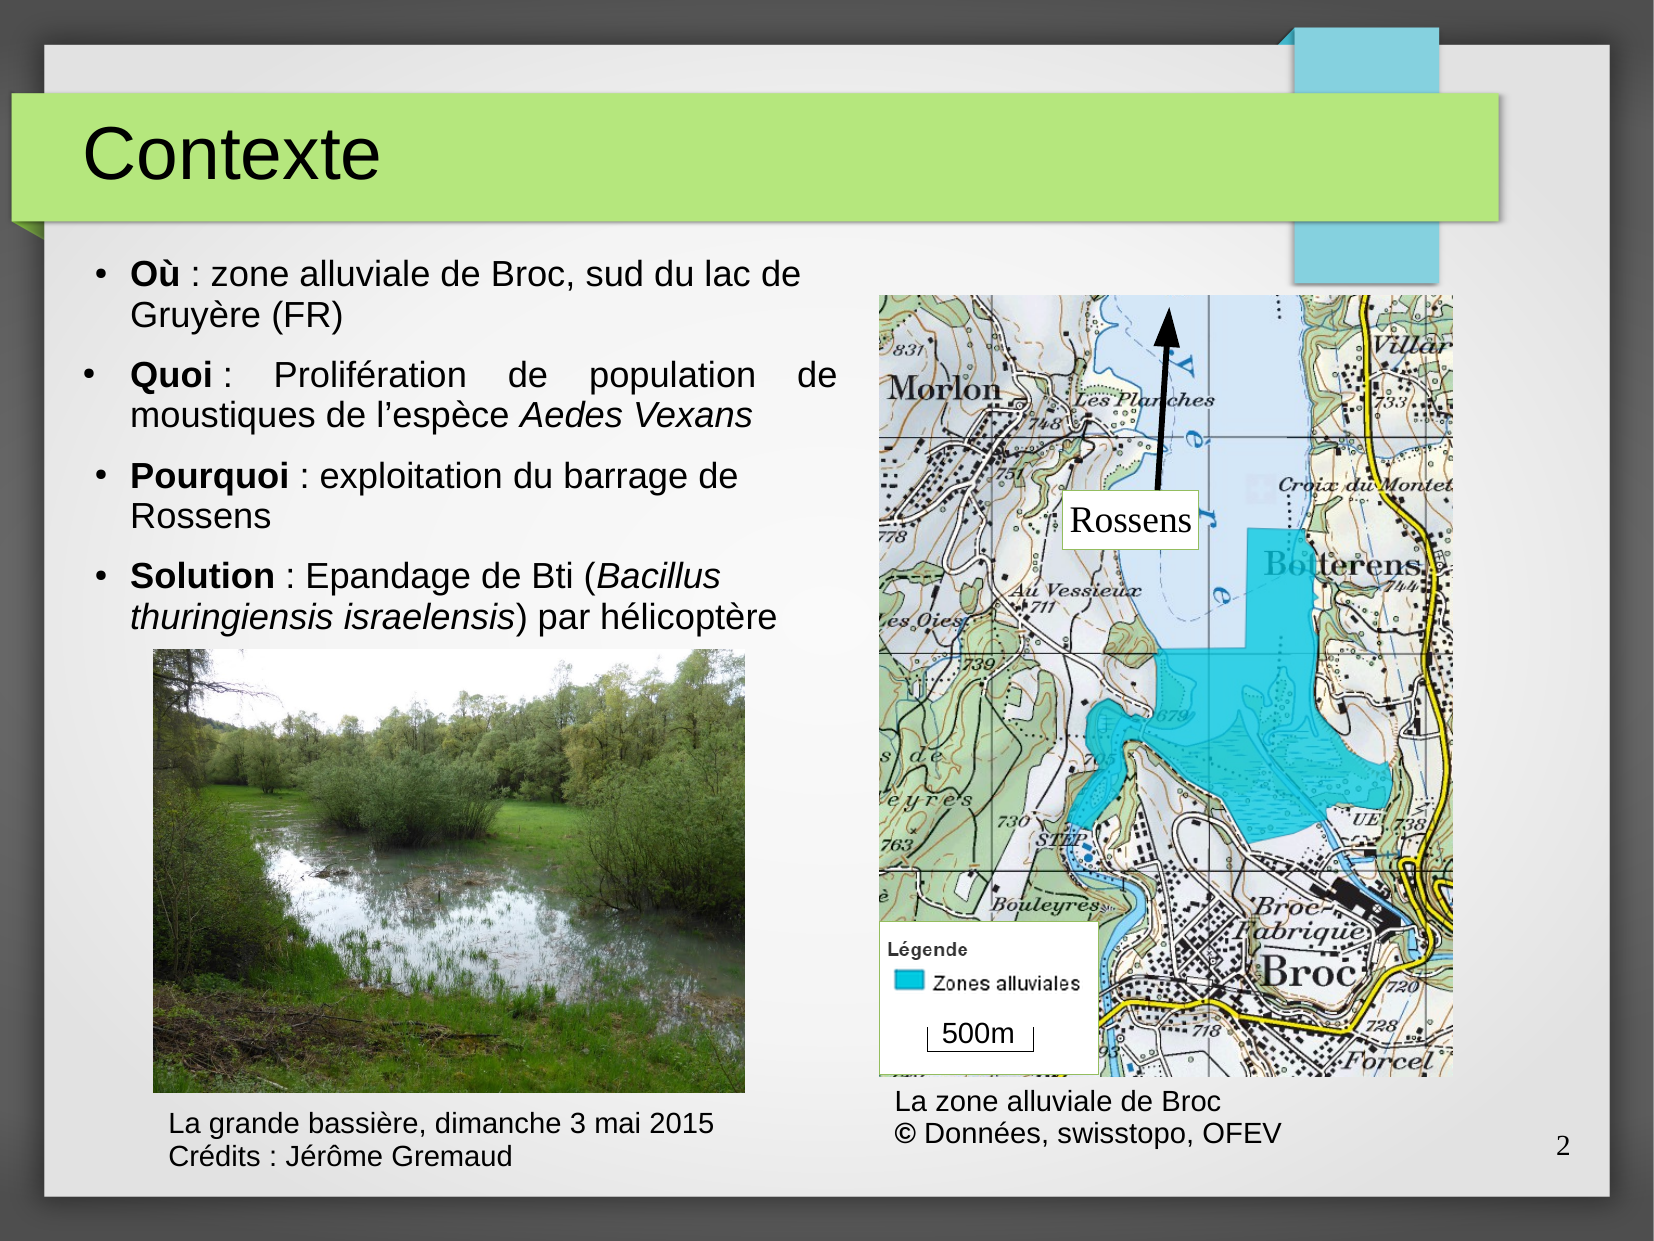

# Contexte
Où : zone alluviale de Broc, sud du lac de Gruyère (FR)
Quoi : Prolifération de population de moustiques de l’espèce Aedes Vexans
Pourquoi : exploitation du barrage de Rossens
Solution : Epandage de Bti (Bacillus thuringiensis israelensis) par hélicoptère
Rossens
500m
La zone alluviale de Broc
© Données, swisstopo, OFEV
La grande bassière, dimanche 3 mai 2015 Crédits : Jérôme Gremaud
2